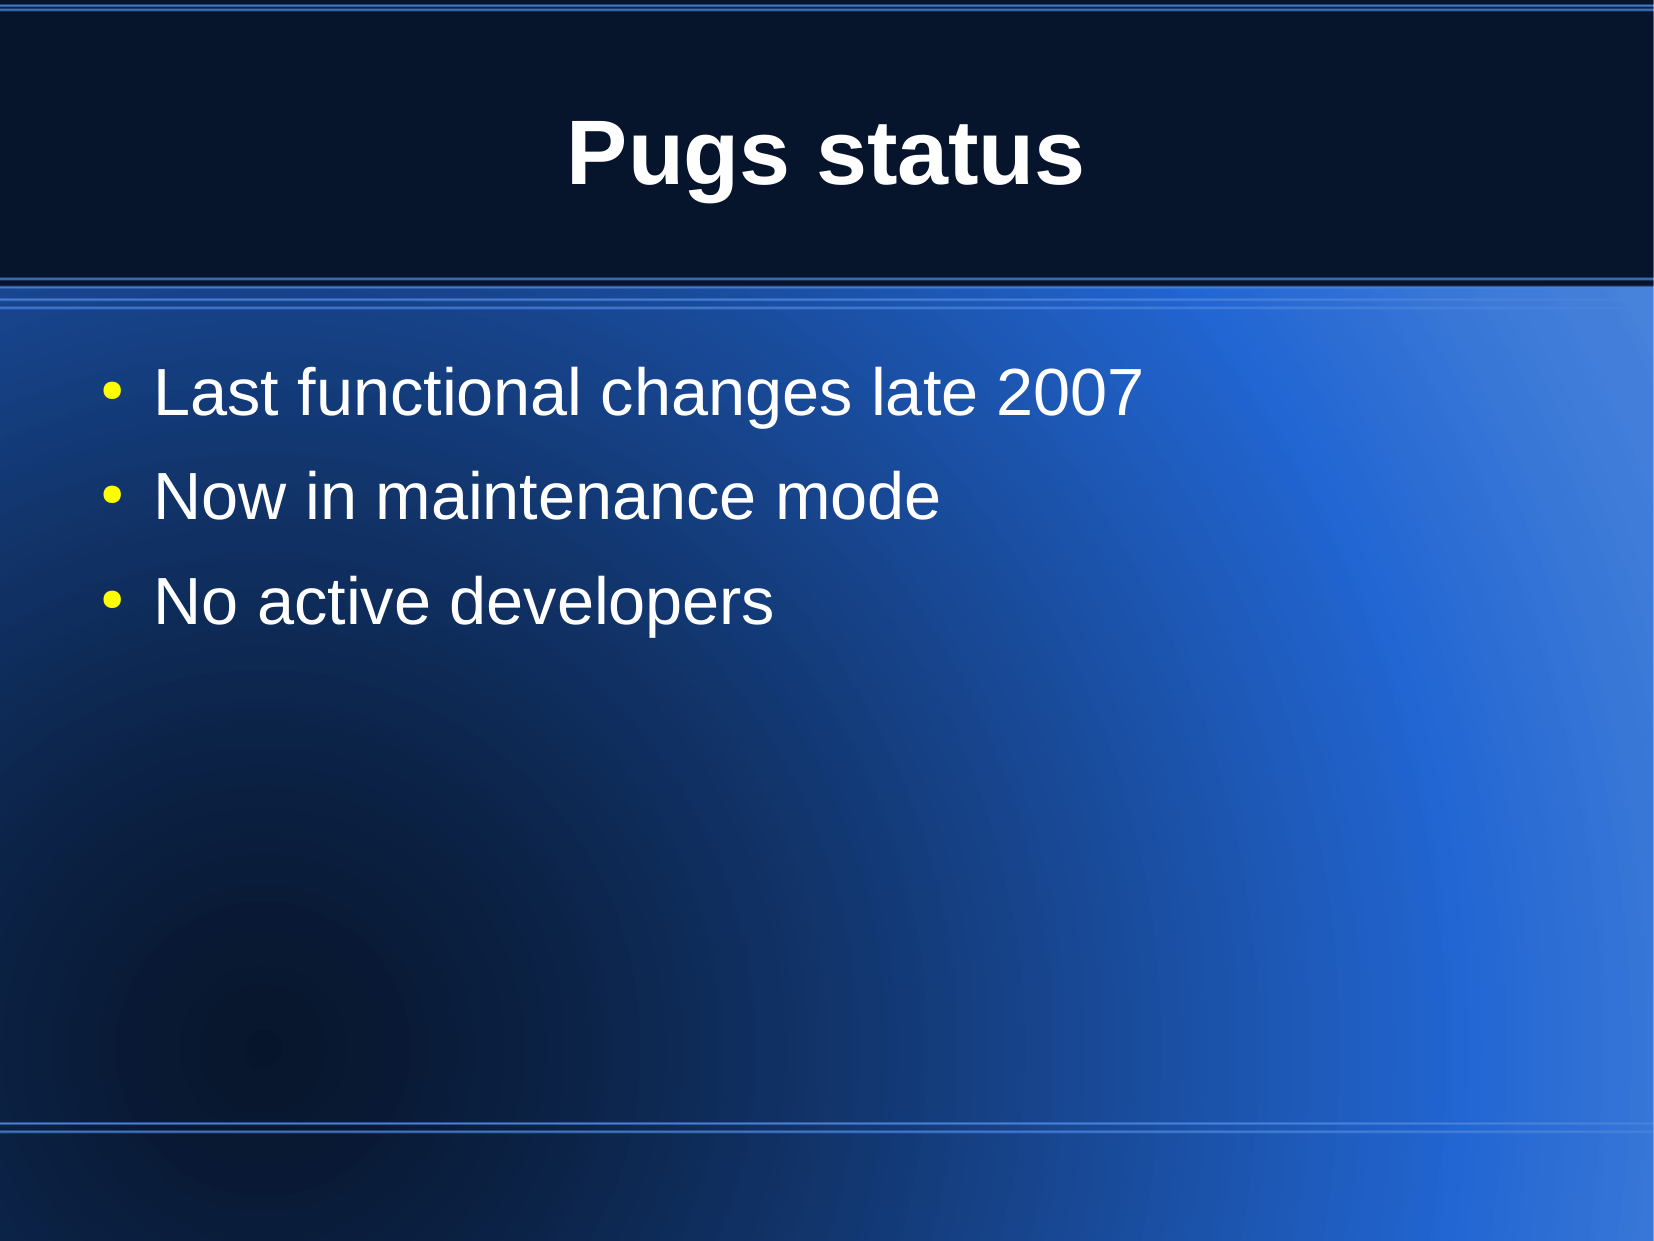

# Pugs status
Last functional changes late 2007
Now in maintenance mode
No active developers